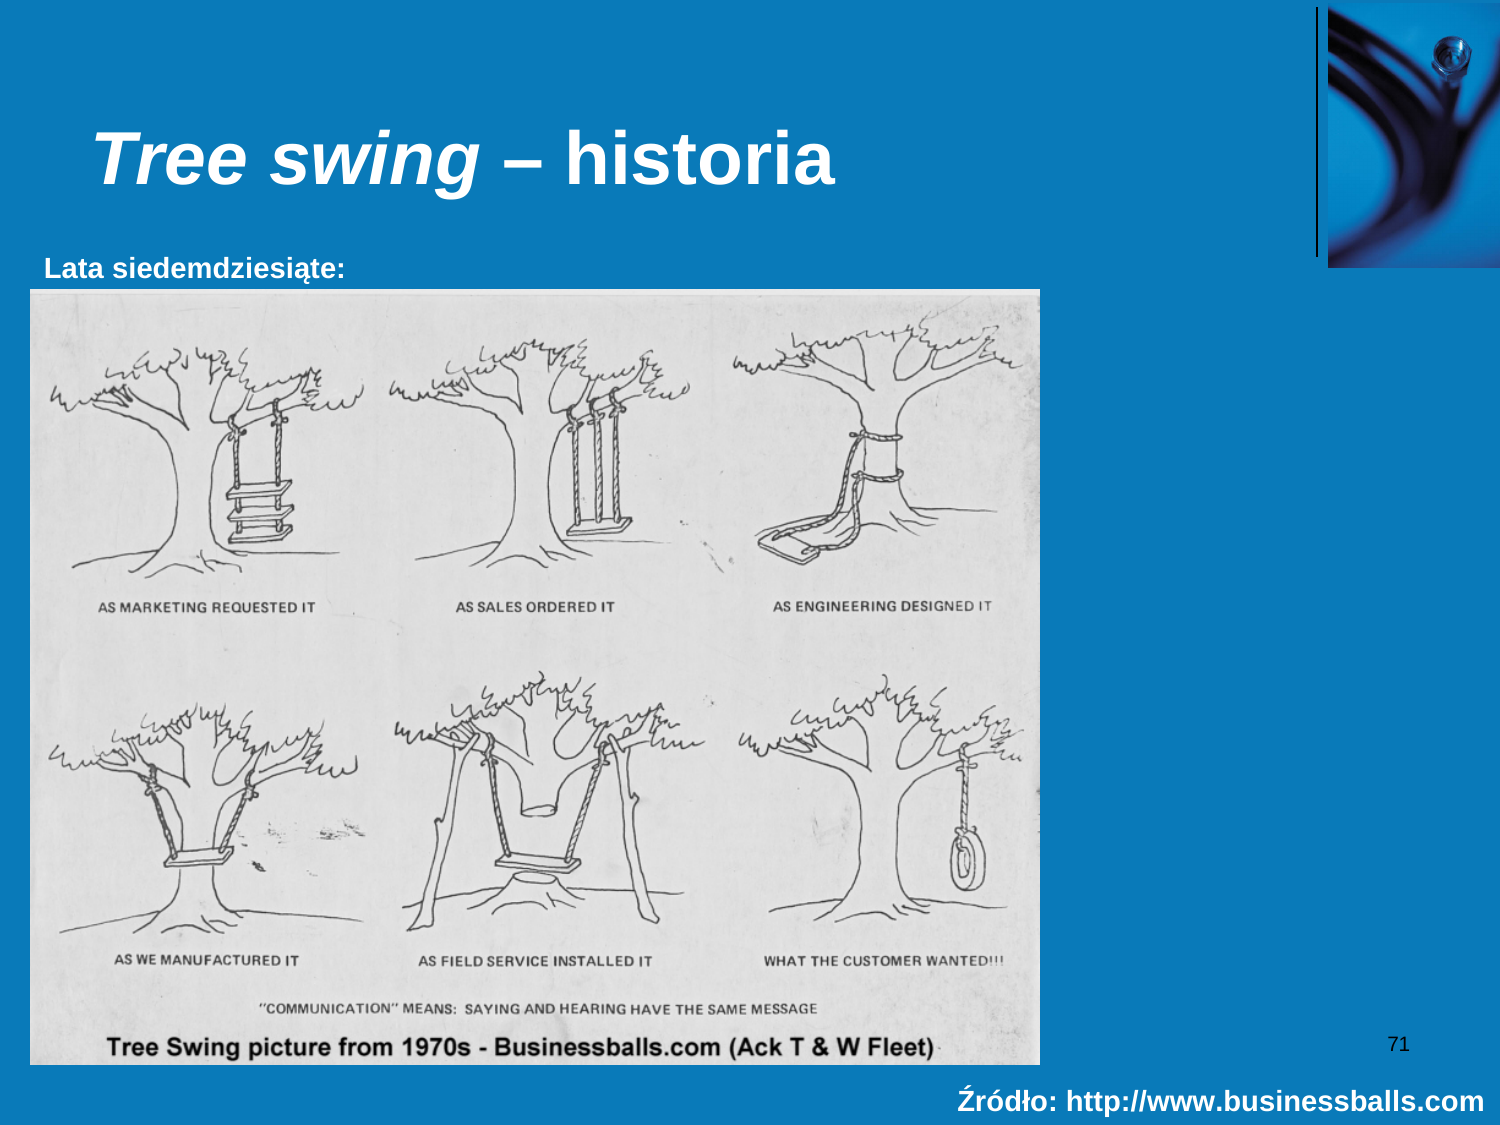

# Tree swing – historia
Lata siedemdziesiąte:
71
Źródło: http://www.businessballs.com